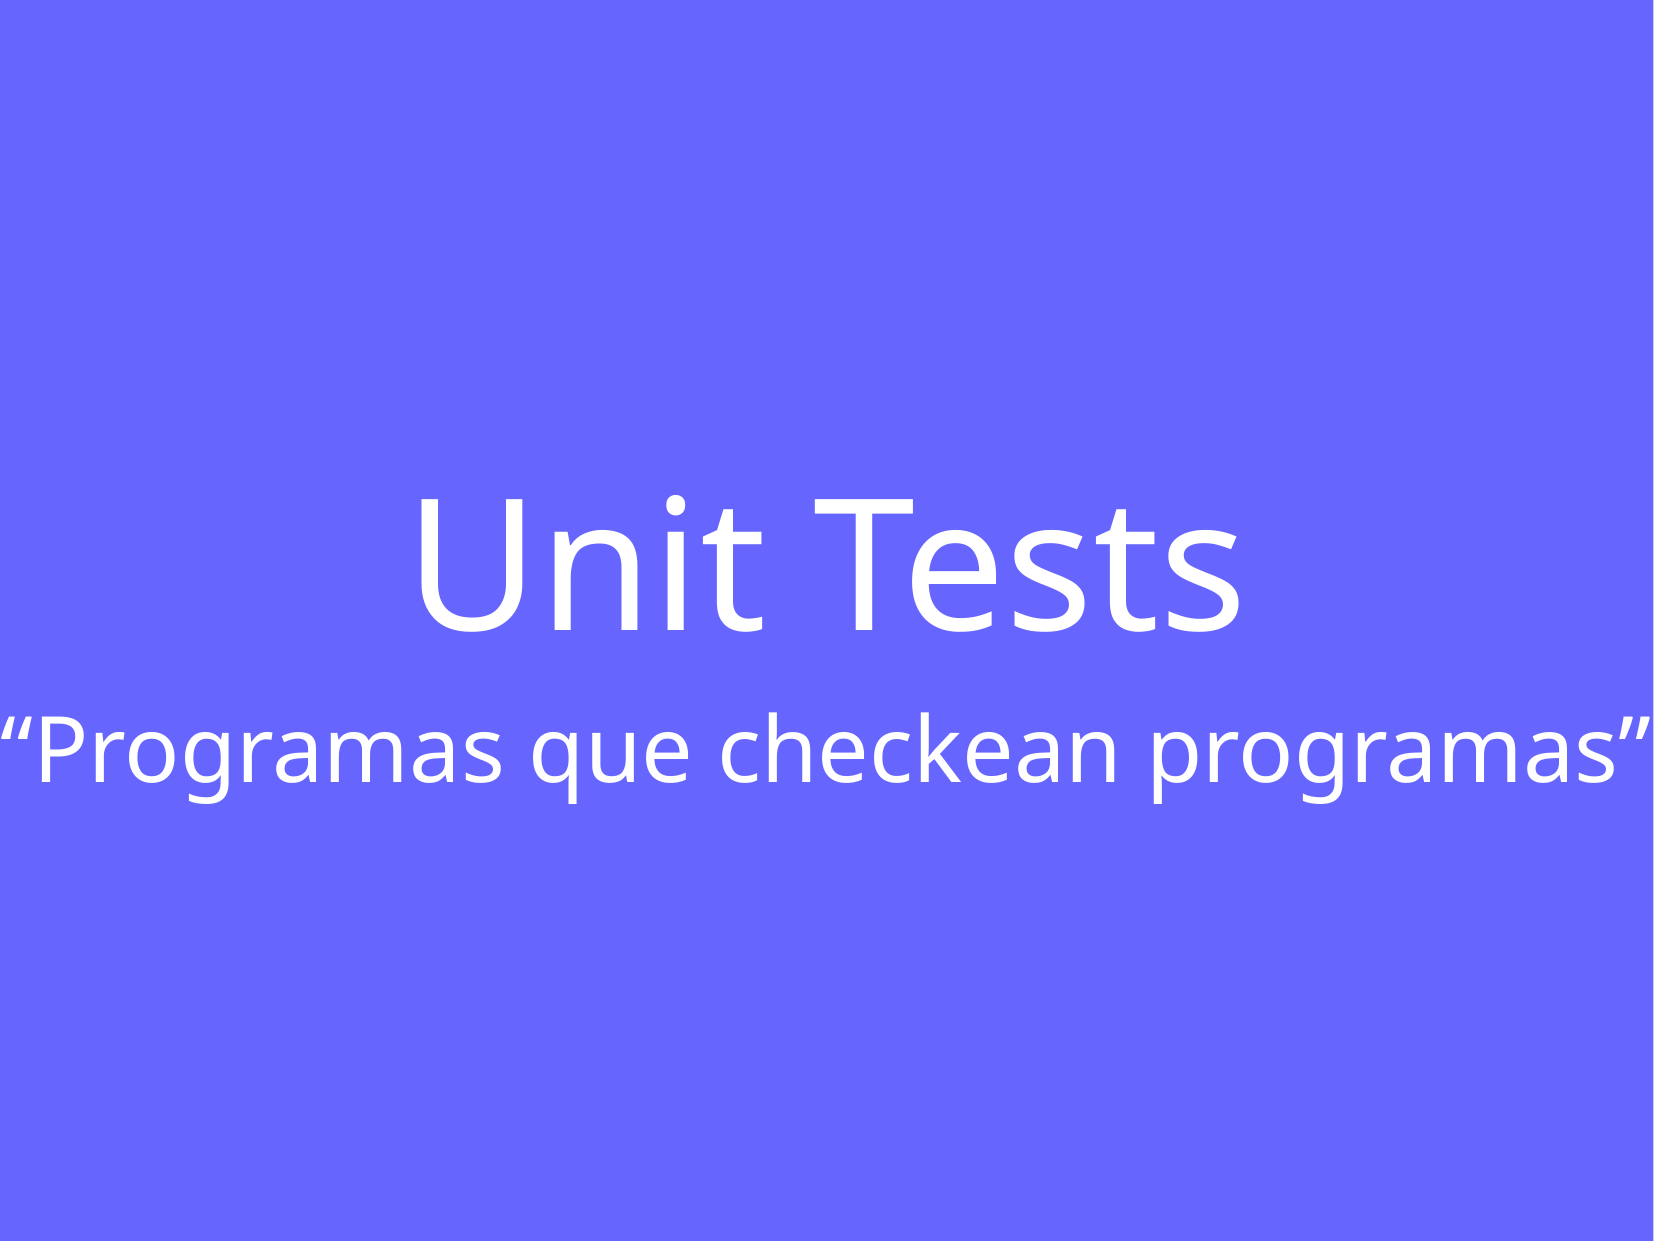

# Unit Tests “Programas que checkean programas”